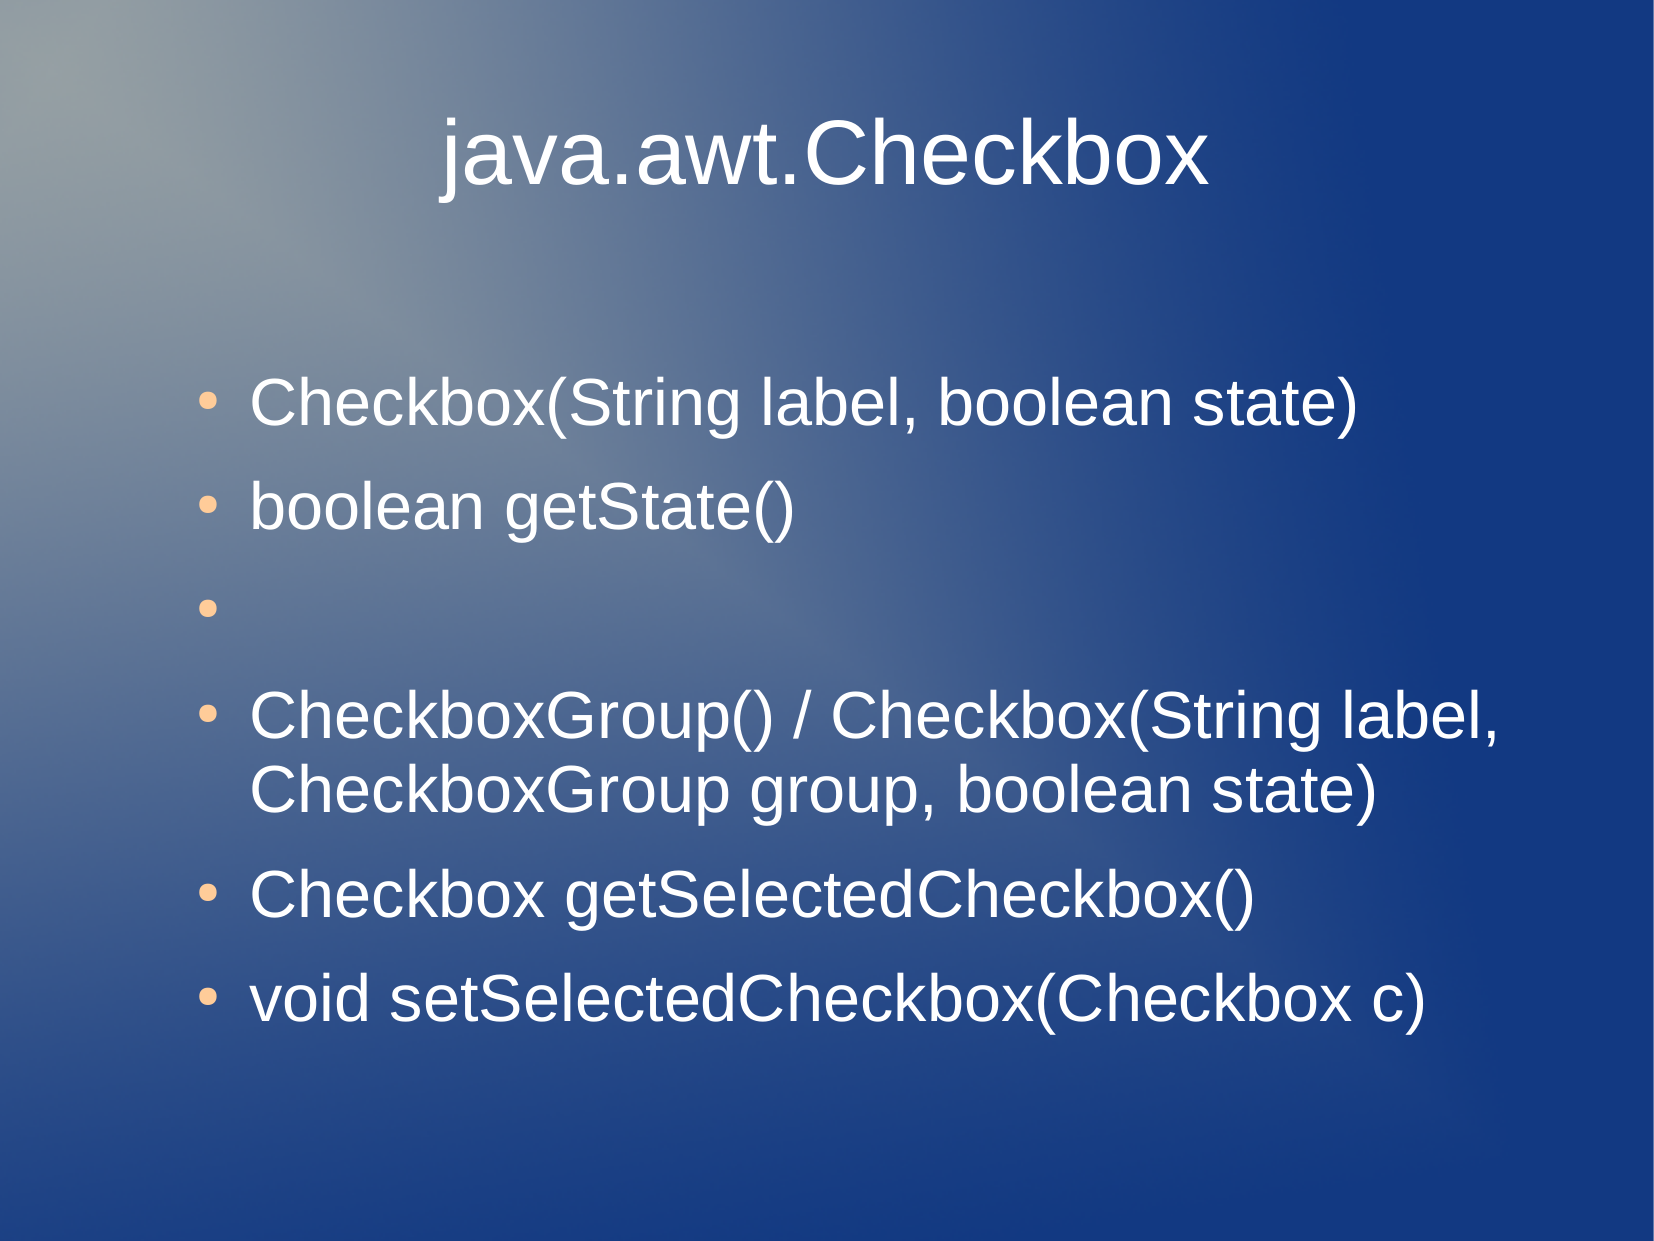

# java.awt.Checkbox
Checkbox(String label, boolean state)
boolean getState()
CheckboxGroup() / Checkbox(String label, CheckboxGroup group, boolean state)
Checkbox getSelectedCheckbox()
void setSelectedCheckbox(Checkbox c)